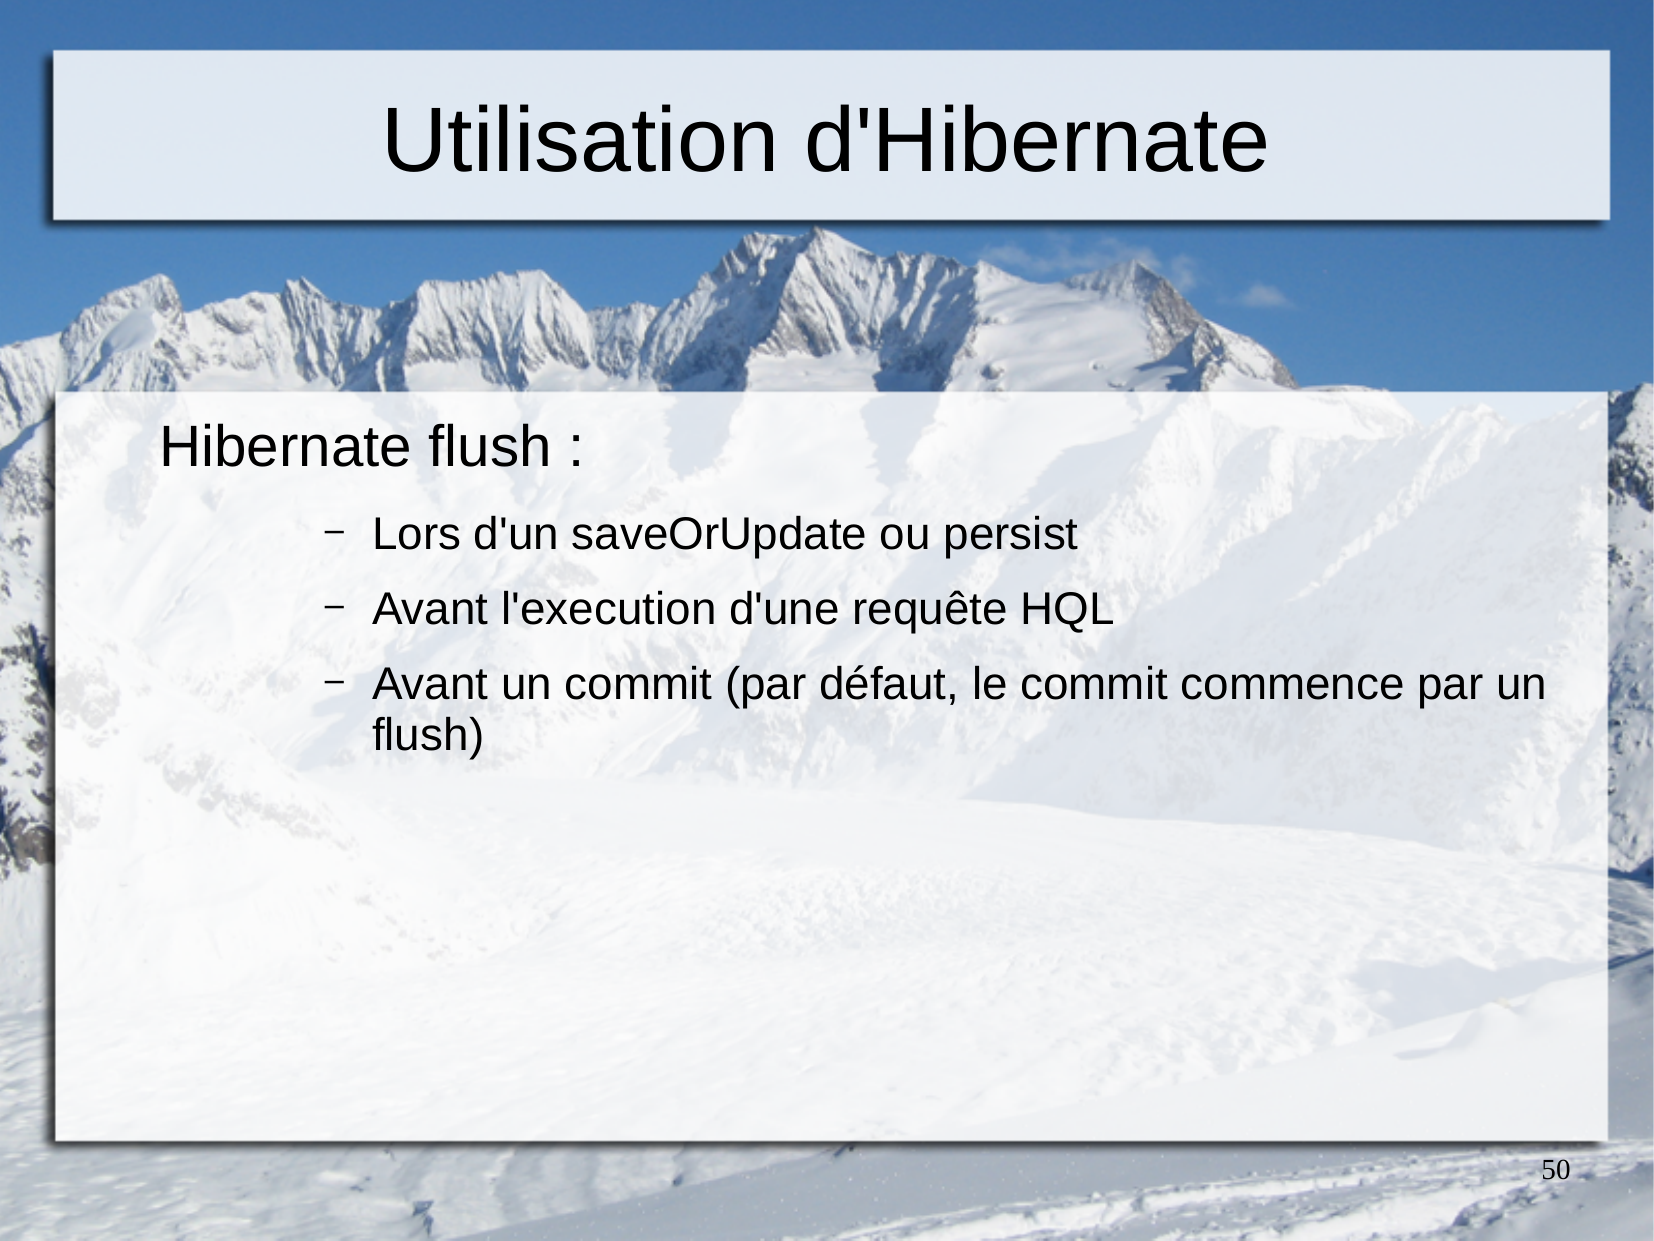

# Utilisation d'Hibernate
Hibernate flush :
Lors d'un saveOrUpdate ou persist
Avant l'execution d'une requête HQL
Avant un commit (par défaut, le commit commence par un flush)
50